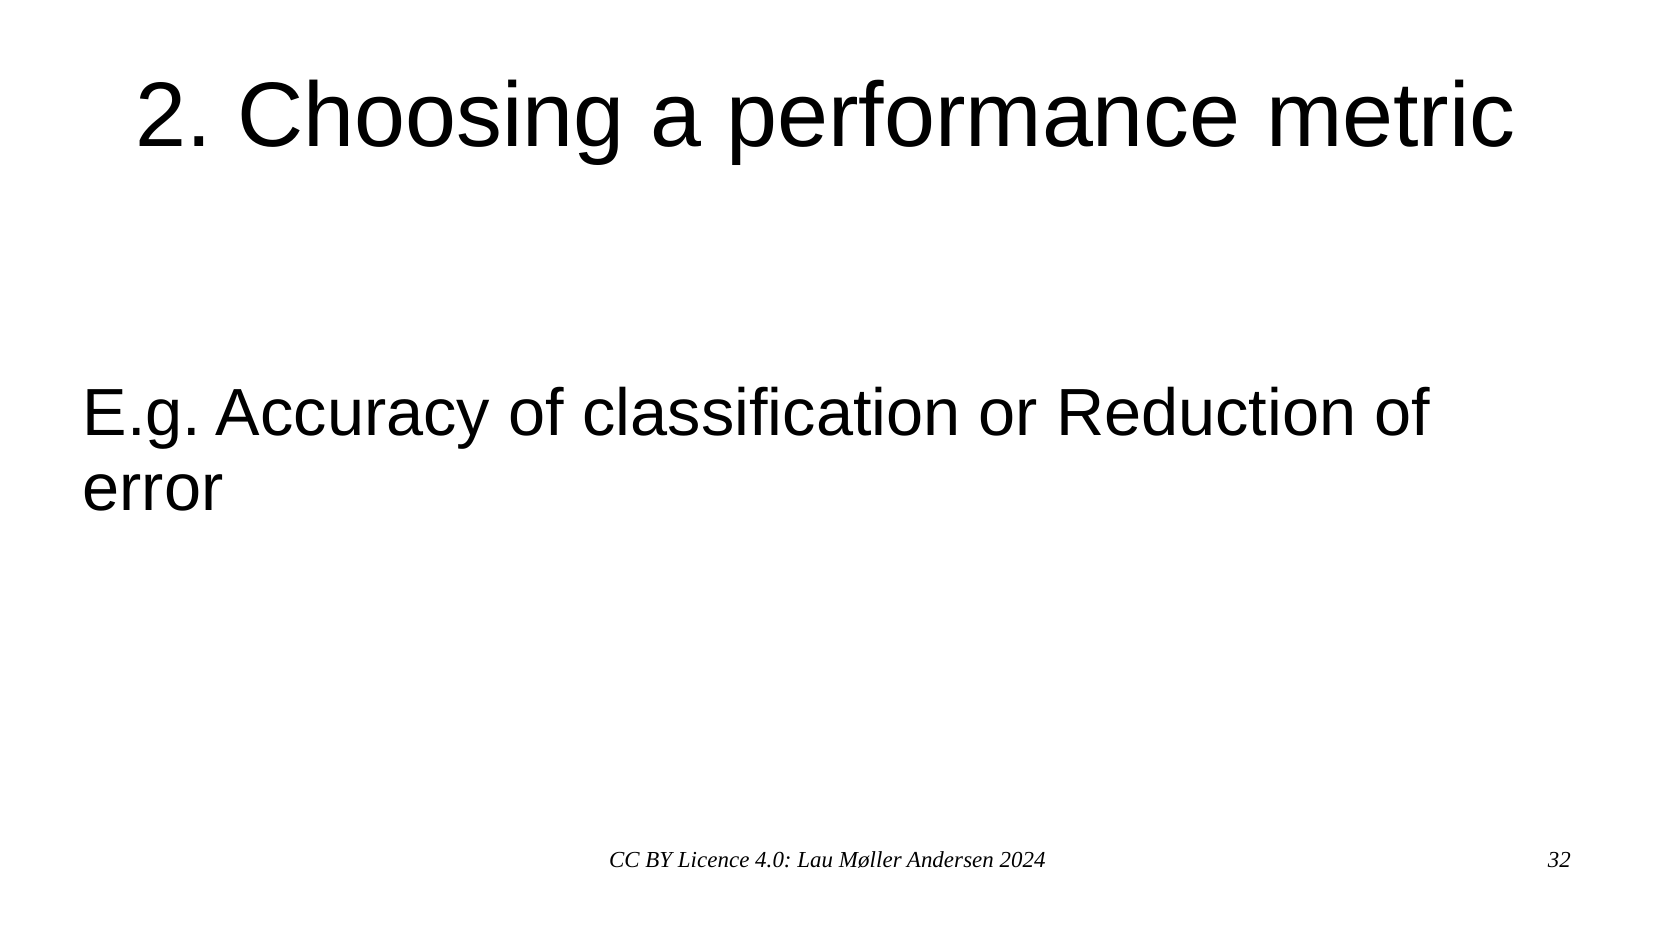

# 2. Choosing a performance metric
E.g. Accuracy of classification or Reduction of error
CC BY Licence 4.0: Lau Møller Andersen 2024
32